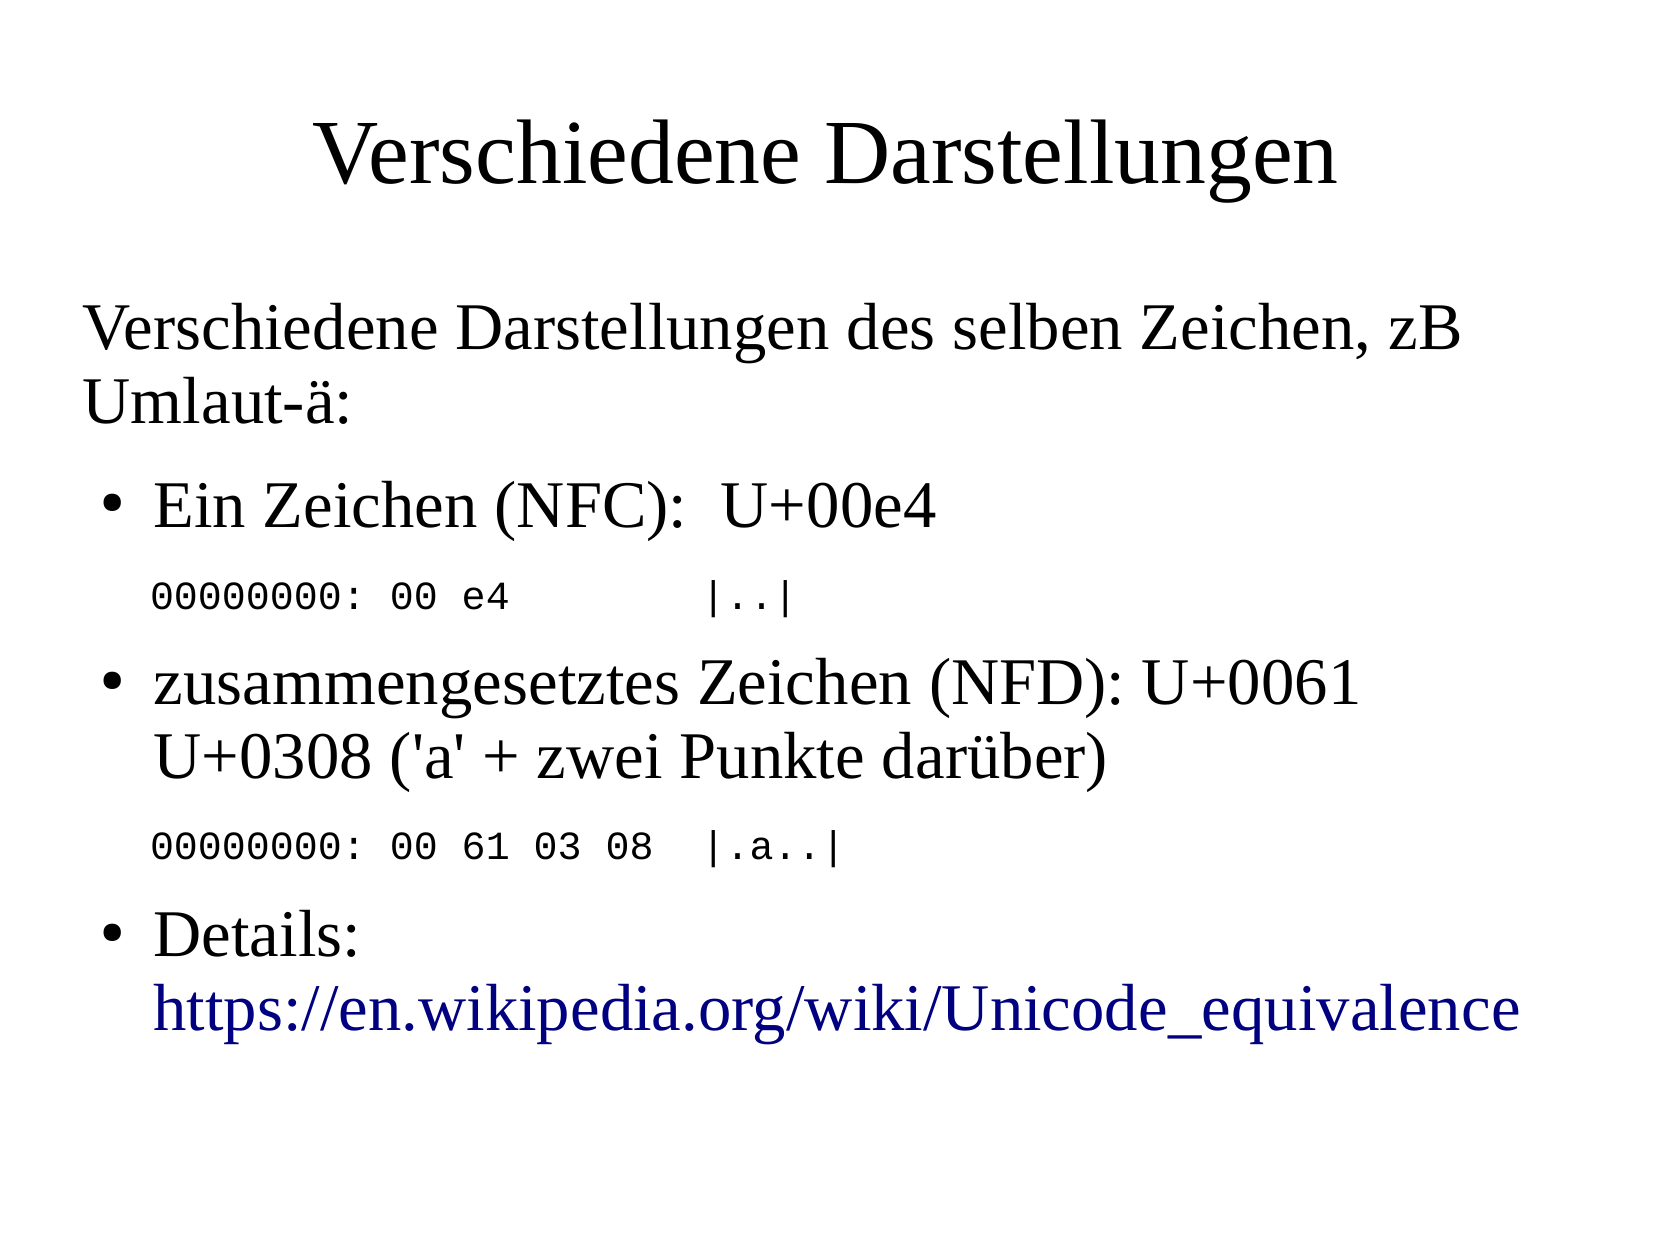

# Verschiedene Darstellungen
Verschiedene Darstellungen des selben Zeichen, zB Umlaut-ä:
Ein Zeichen (NFC): U+00e4
zusammengesetztes Zeichen (NFD): U+0061 U+0308 ('a' + zwei Punkte darüber)
Details: https://en.wikipedia.org/wiki/Unicode_equivalence
00000000: 00 e4 |..|
00000000: 00 61 03 08 |.a..|